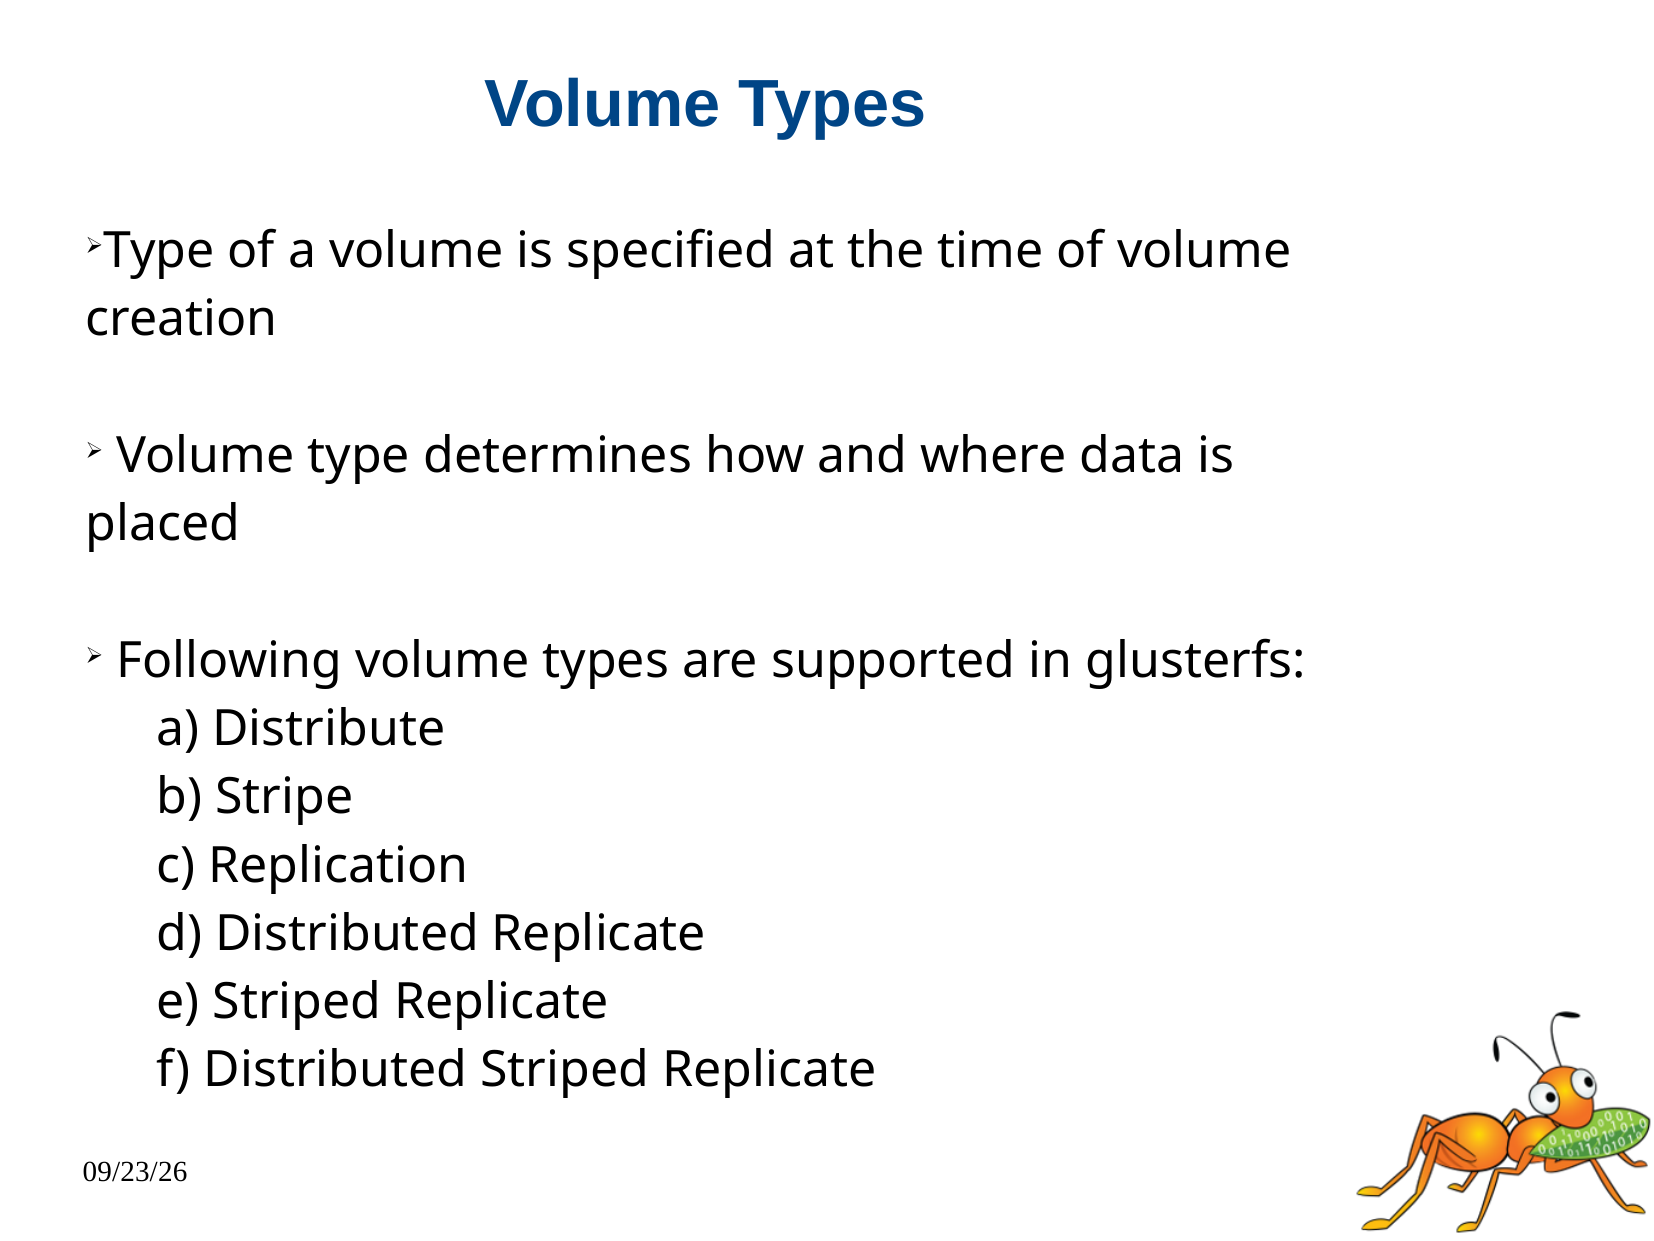

Volume Types
Type of a volume is specified at the time of volume creation
 Volume type determines how and where data is placed
 Following volume types are supported in glusterfs:
a) Distribute
b) Stripe
c) Replication
d) Distributed Replicate
e) Striped Replicate
f) Distributed Striped Replicate